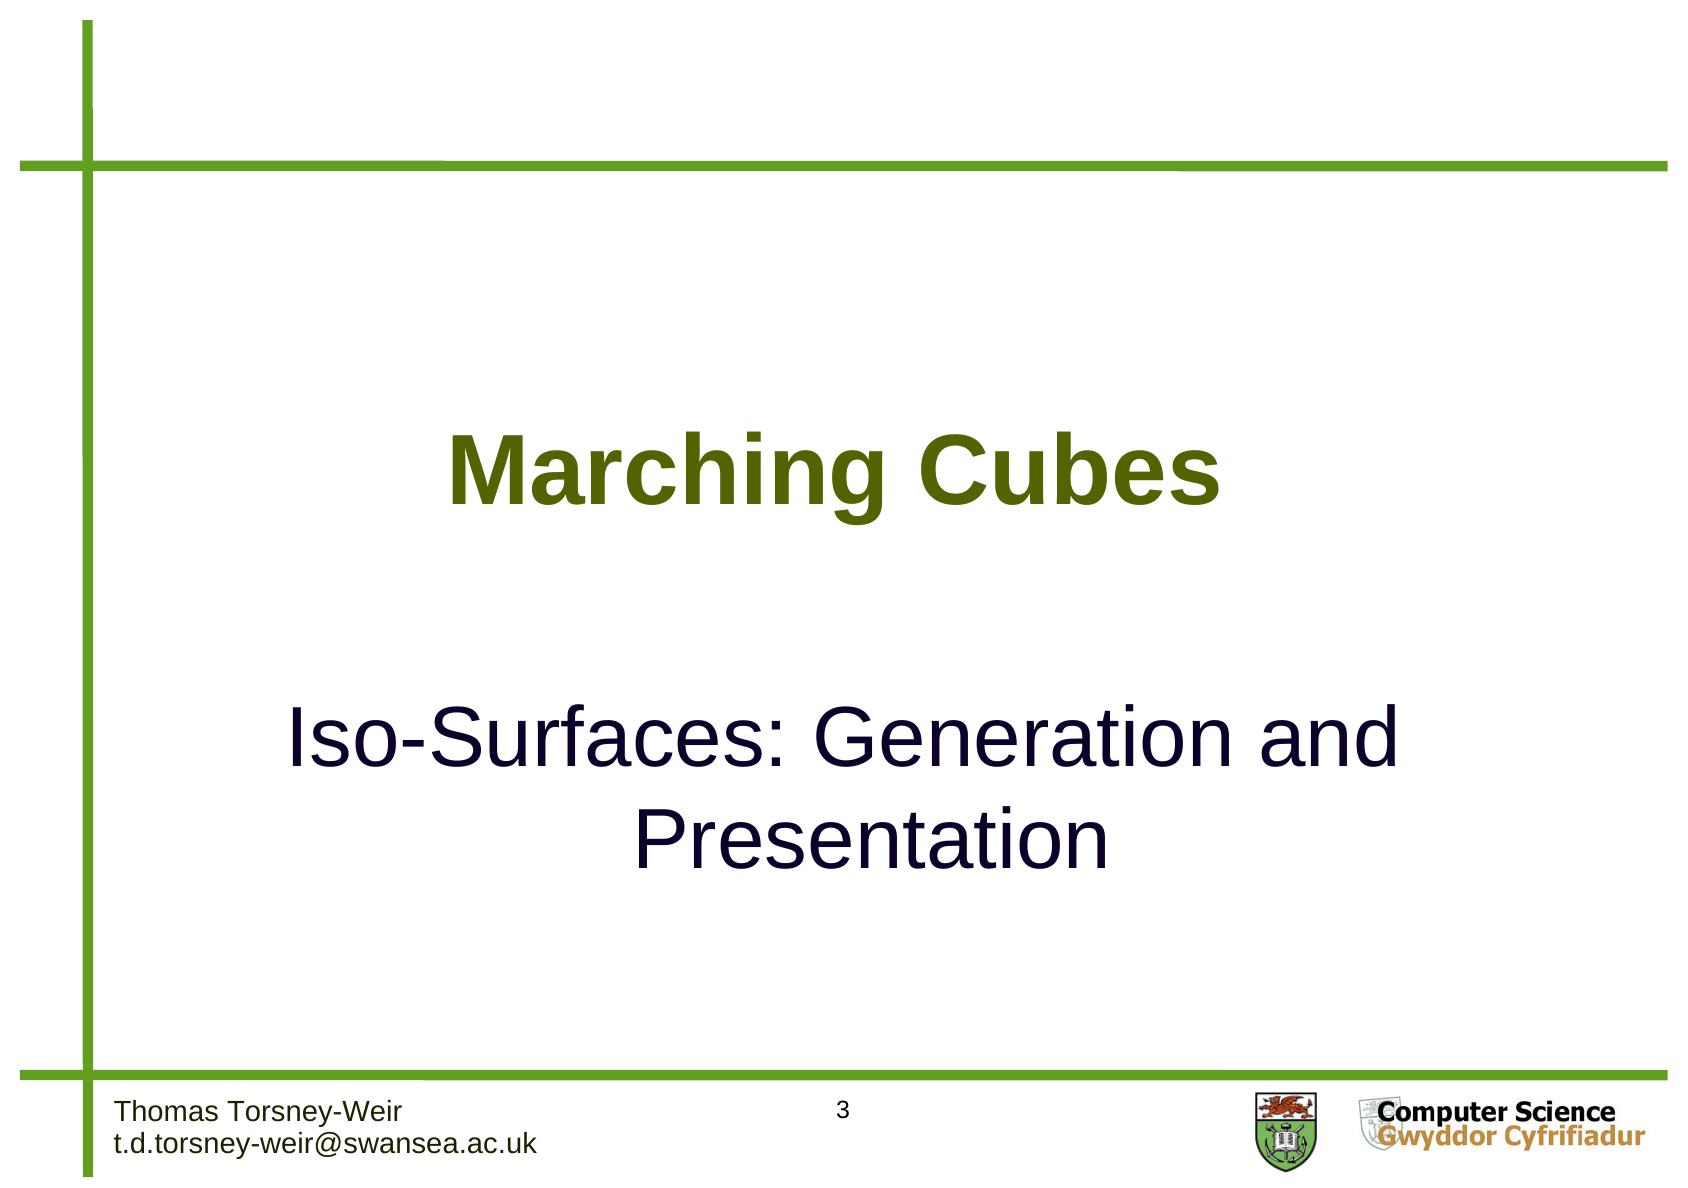

# Marching Cubes
Iso-Surfaces: Generation and Presentation